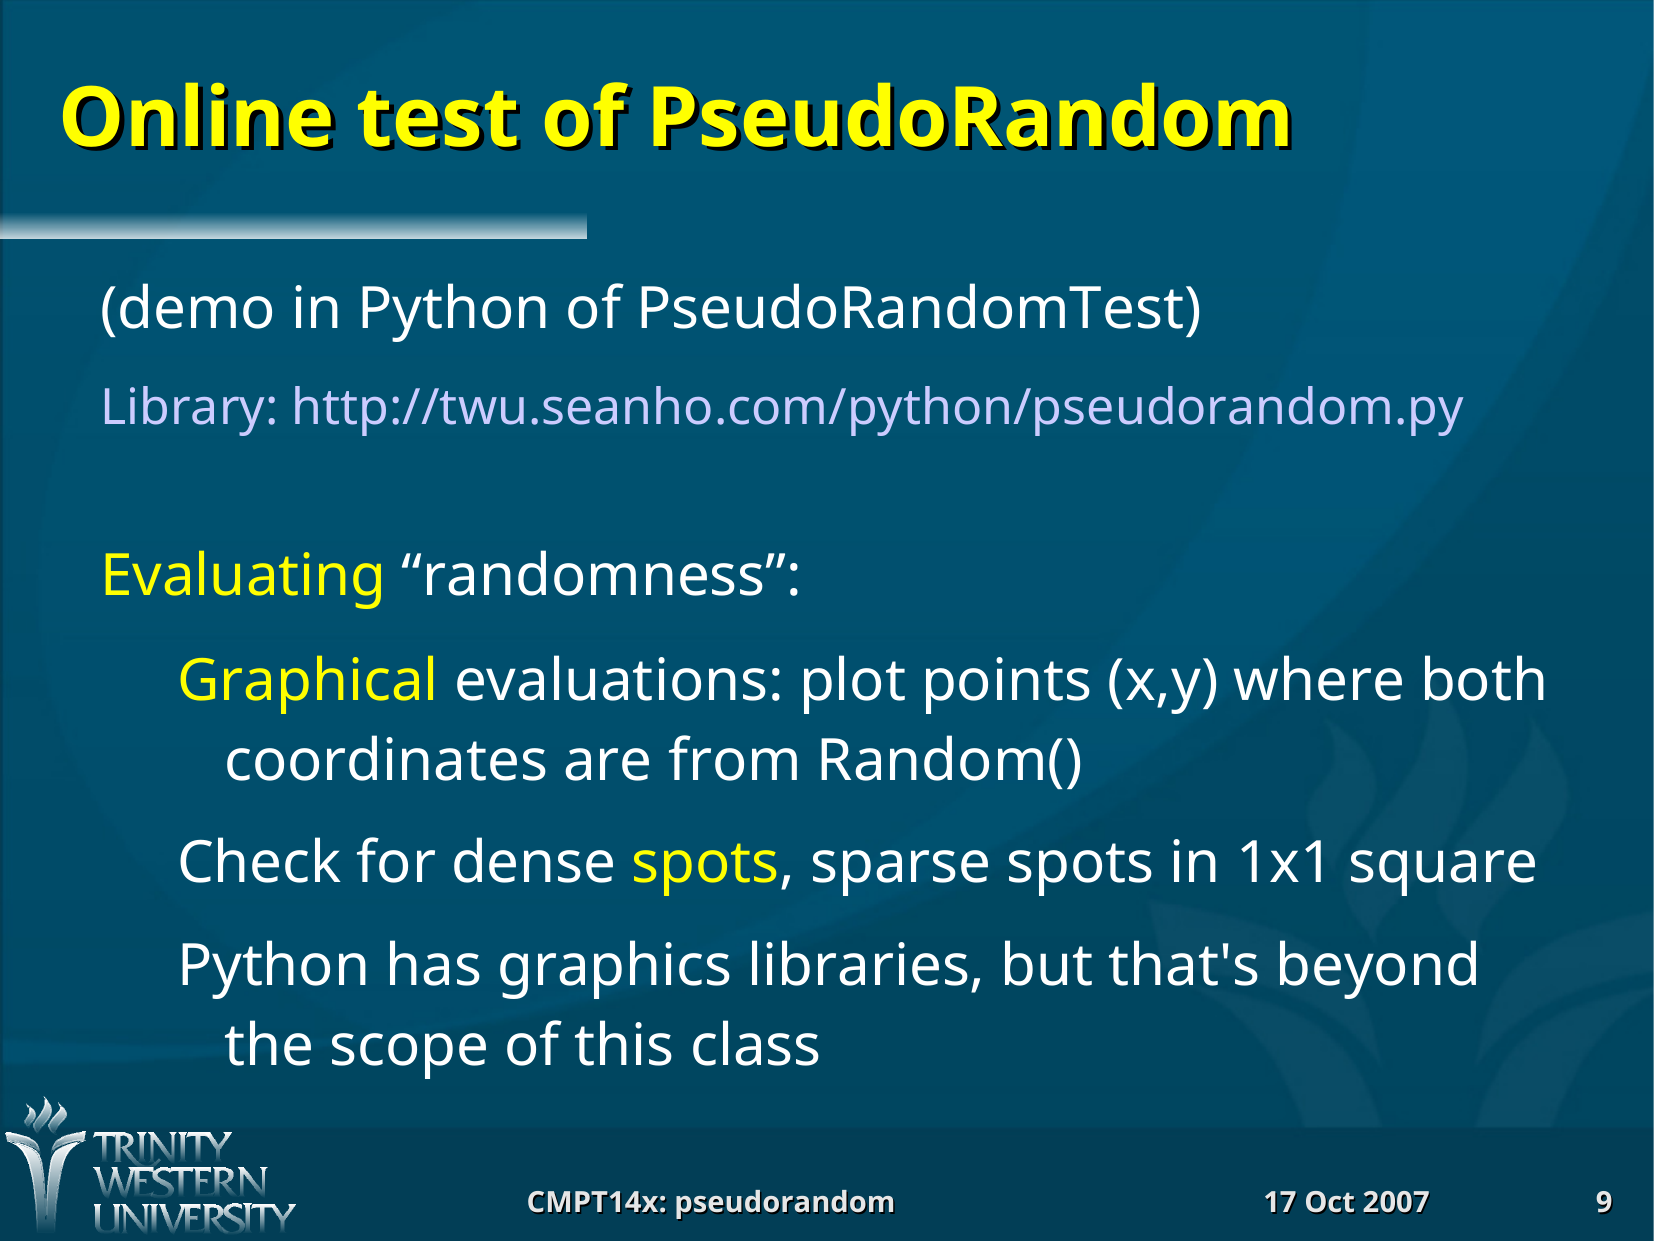

# Online test of PseudoRandom
(demo in Python of PseudoRandomTest)
Library: http://twu.seanho.com/python/pseudorandom.py
Evaluating “randomness”:
Graphical evaluations: plot points (x,y) where both coordinates are from Random()
Check for dense spots, sparse spots in 1x1 square
Python has graphics libraries, but that's beyond the scope of this class
CMPT14x: pseudorandom
17 Oct 2007
9